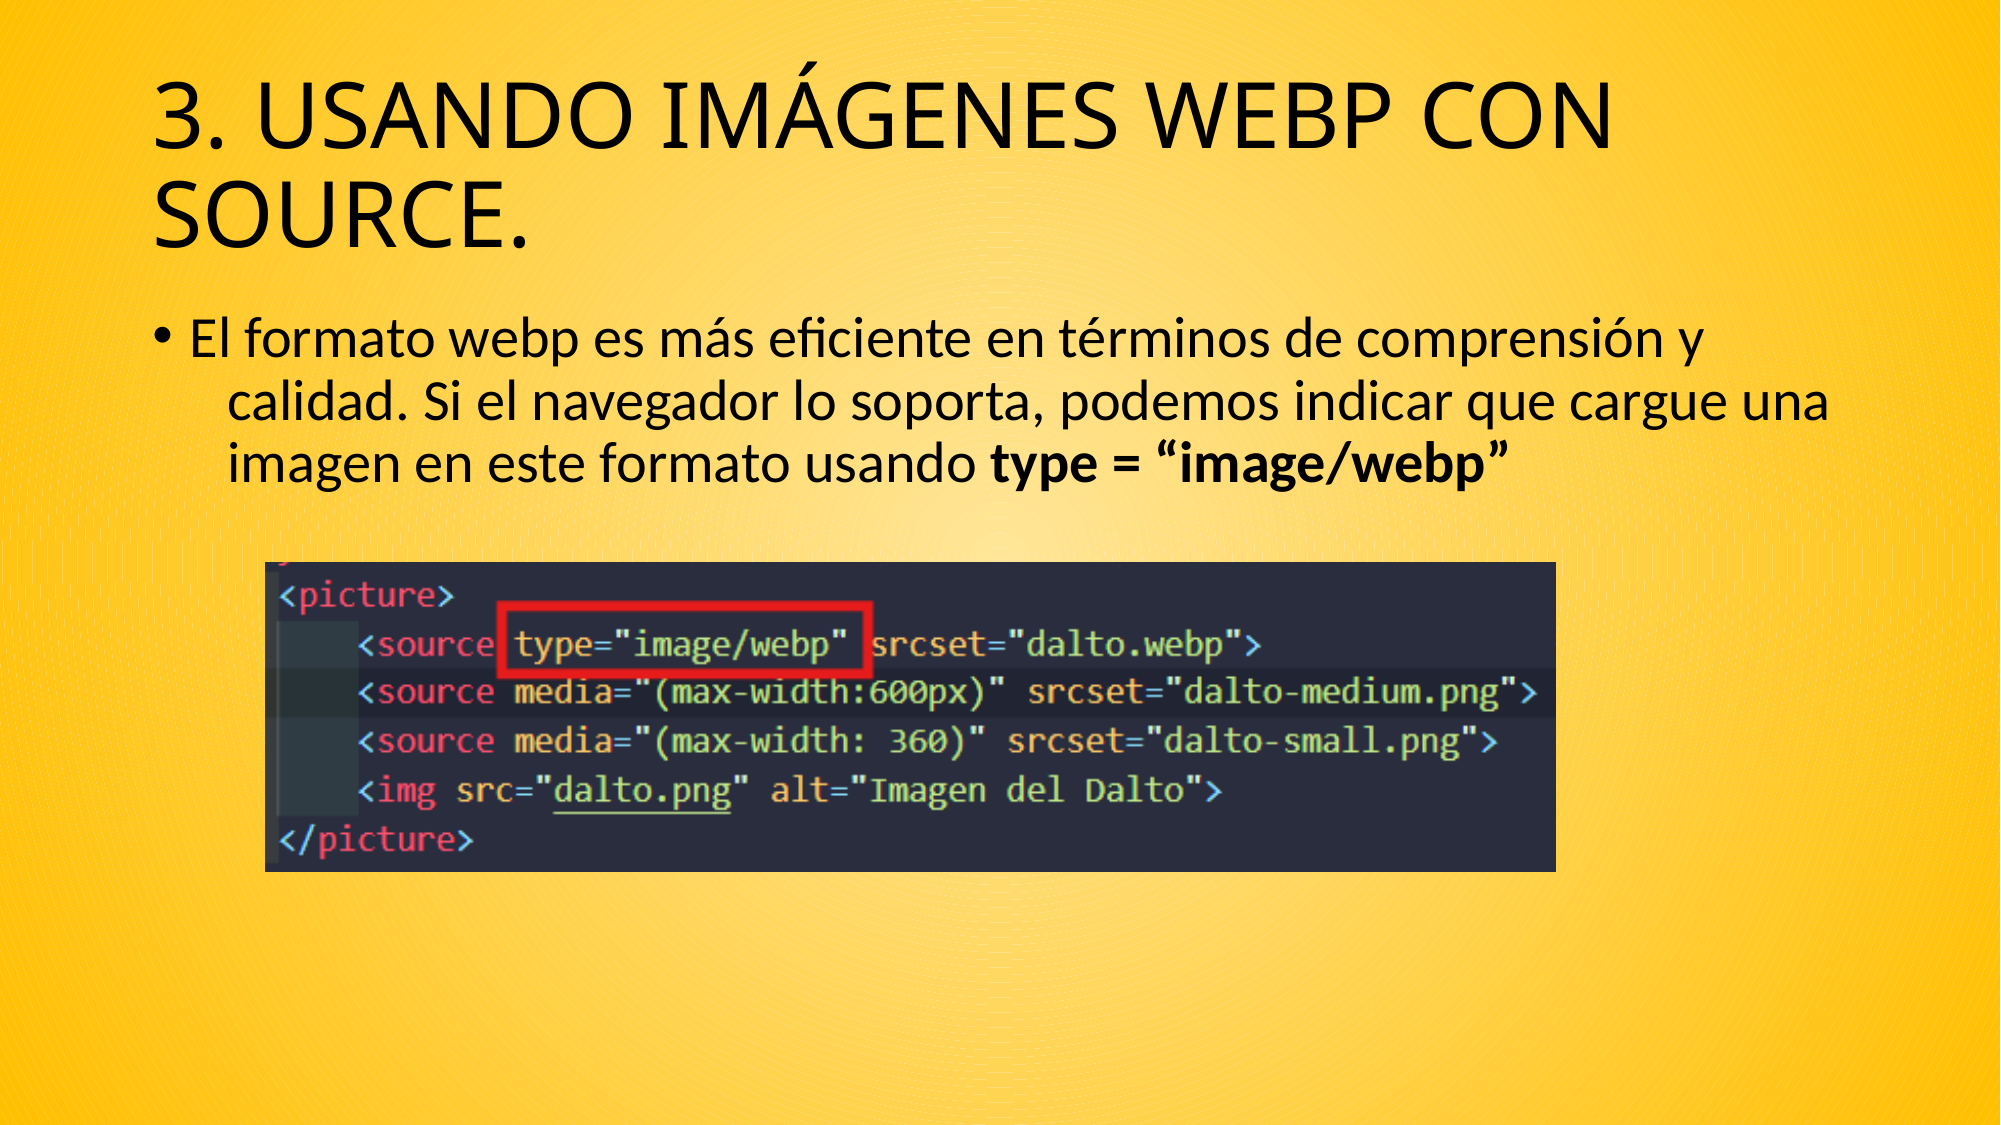

# 3. USANDO IMÁGENES WEBP CON SOURCE.
El formato webp es más eficiente en términos de comprensión y calidad. Si el navegador lo soporta, podemos indicar que cargue una imagen en este formato usando type = “image/webp”